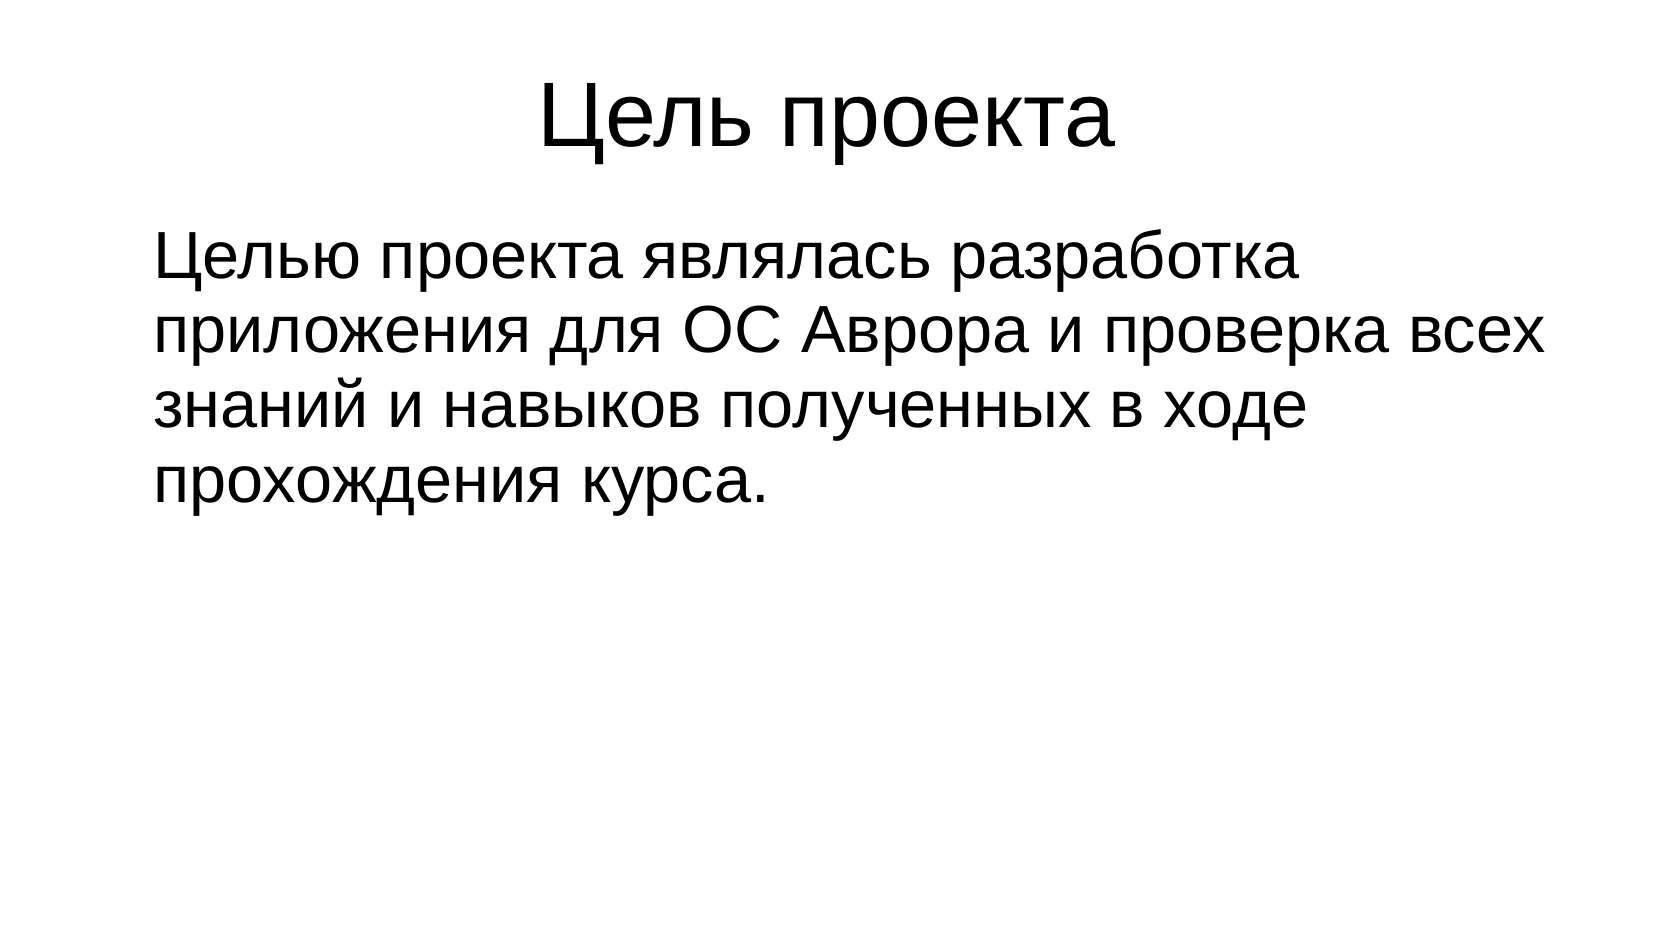

# Цель проекта
Целью проекта являлась разработка приложения для ОС Аврора и проверка всех знаний и навыков полученных в ходе прохождения курса.